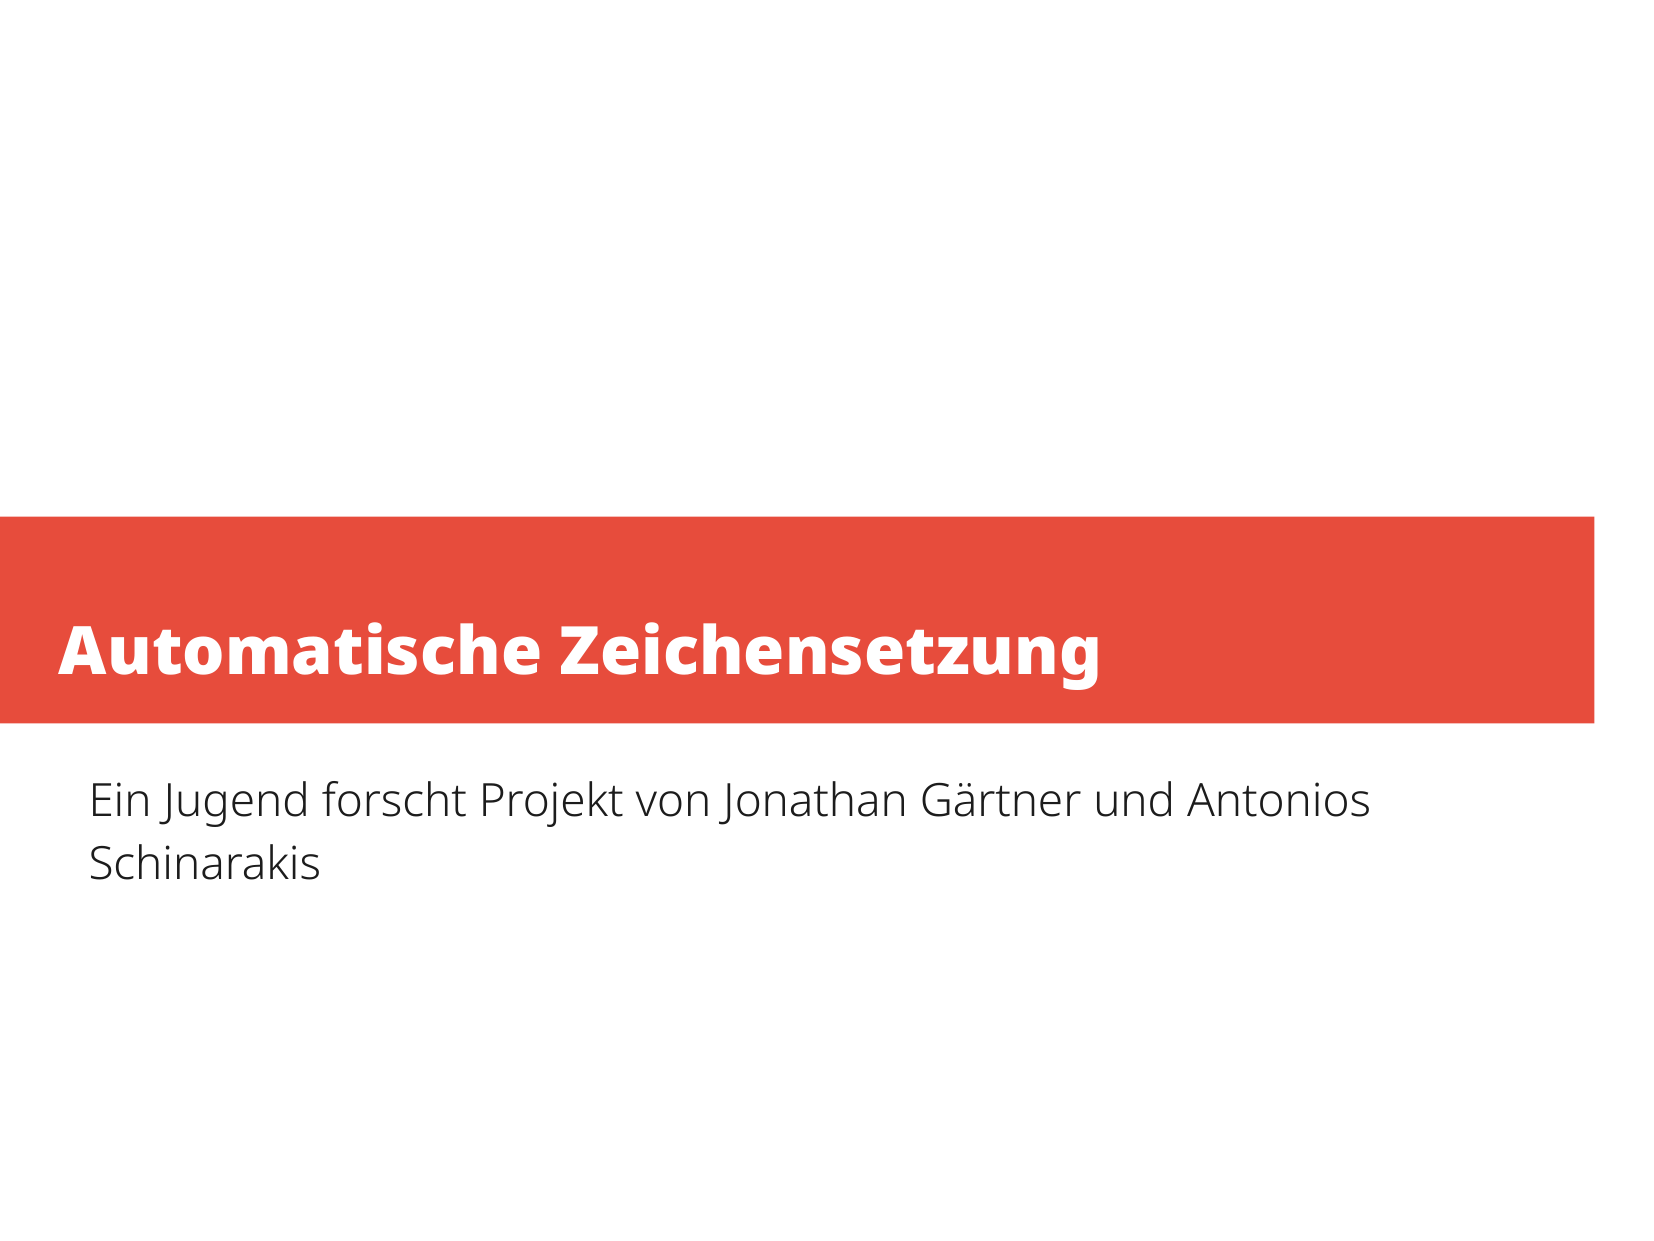

# Automatische Zeichensetzung
Ein Jugend forscht Projekt von Jonathan Gärtner und Antonios Schinarakis